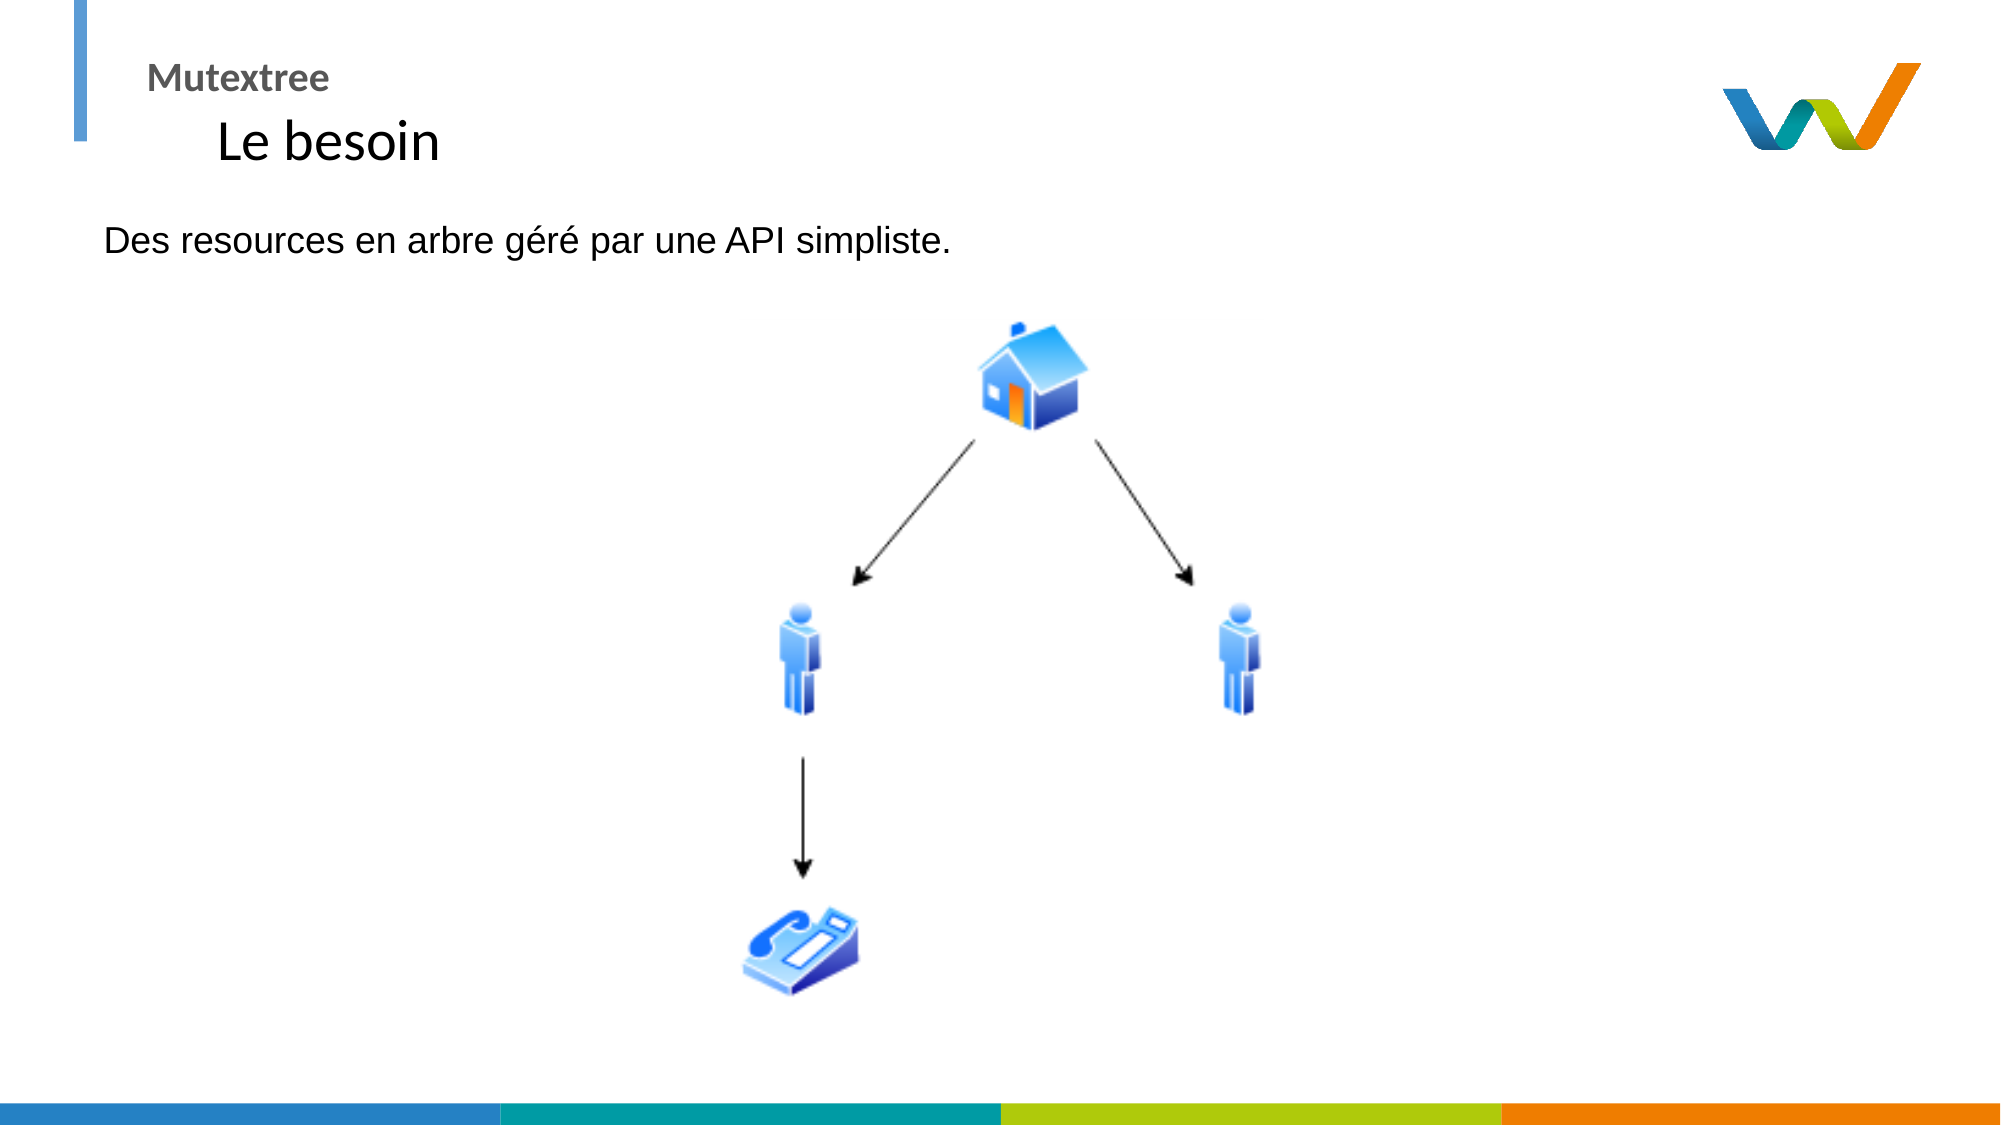

# Mutextree
Le besoin
Des resources en arbre géré par une API simpliste.